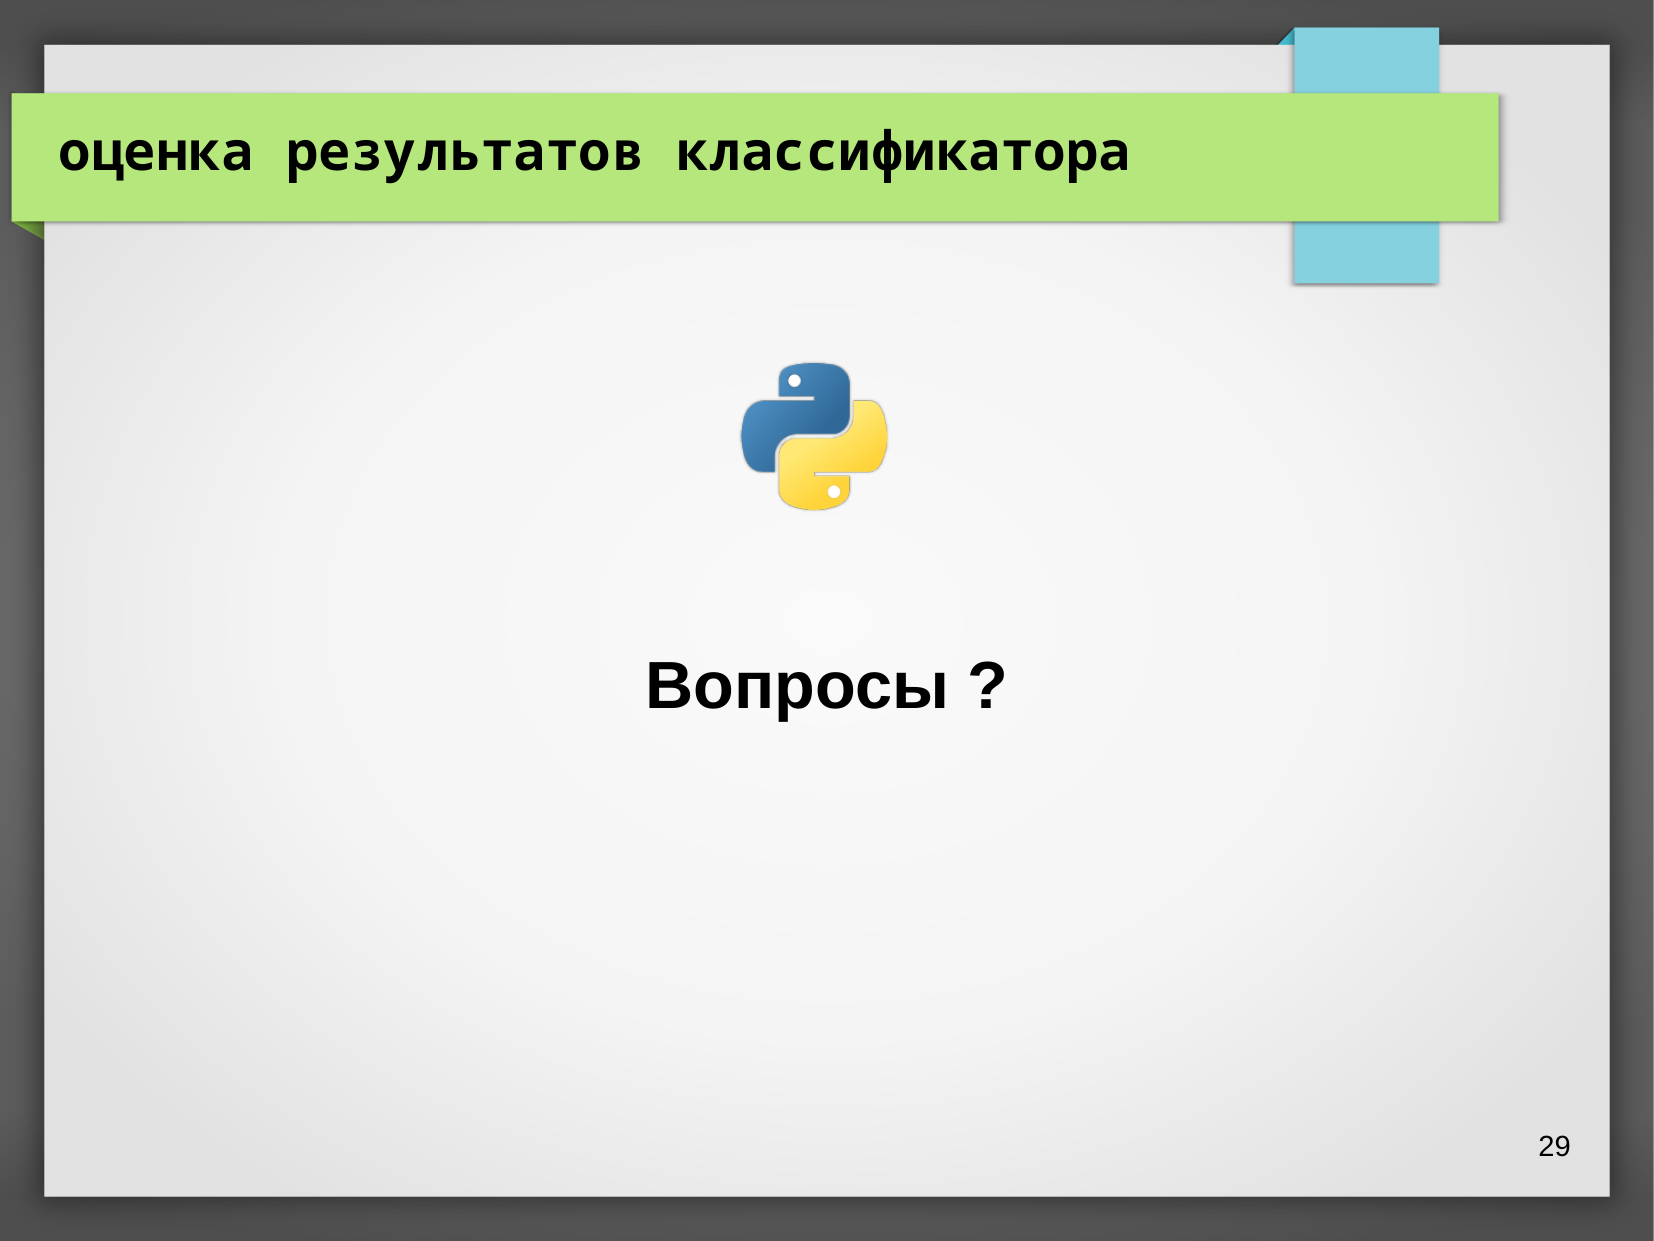

оценка результатов классификатора
# Вопросы ?
29